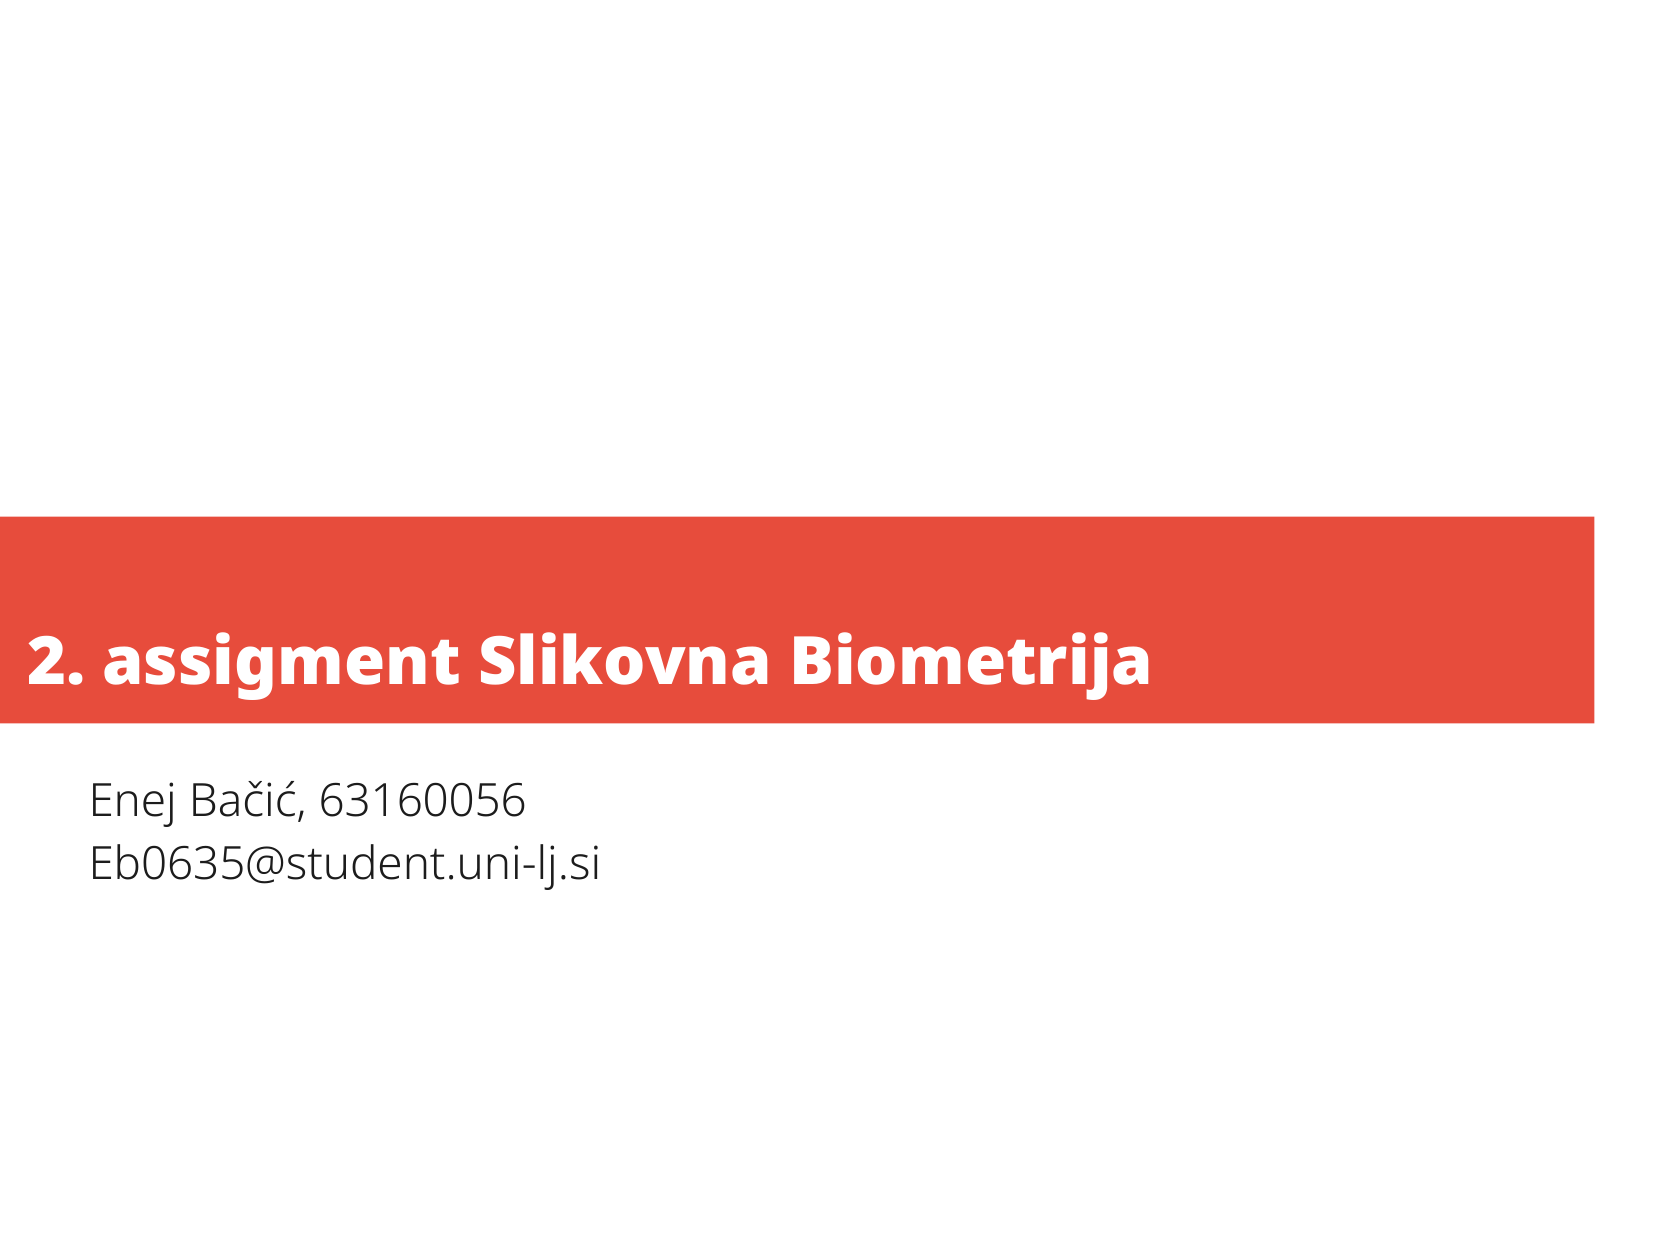

# 2. assigment Slikovna Biometrija
Enej Bačić, 63160056
Eb0635@student.uni-lj.si